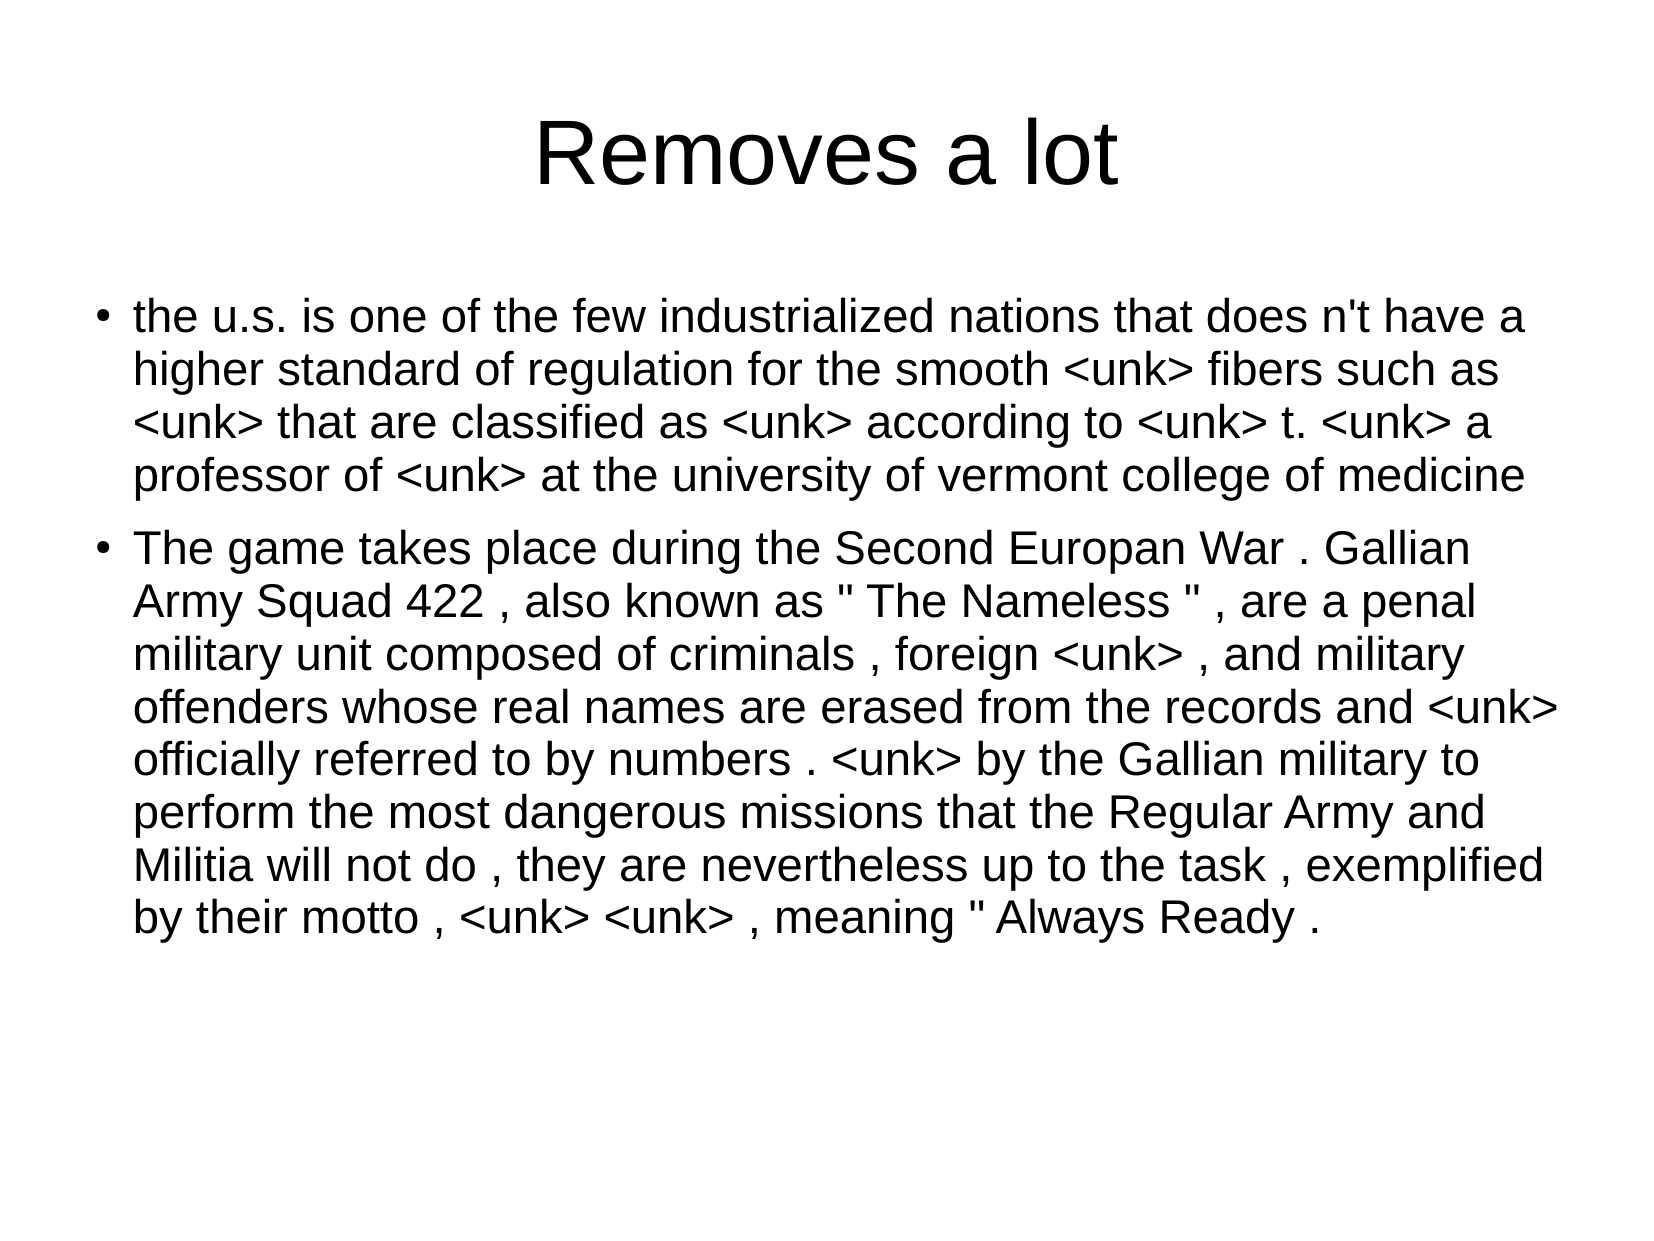

# Removes a lot
the u.s. is one of the few industrialized nations that does n't have a higher standard of regulation for the smooth <unk> fibers such as <unk> that are classified as <unk> according to <unk> t. <unk> a professor of <unk> at the university of vermont college of medicine
The game takes place during the Second Europan War . Gallian Army Squad 422 , also known as " The Nameless " , are a penal military unit composed of criminals , foreign <unk> , and military offenders whose real names are erased from the records and <unk> officially referred to by numbers . <unk> by the Gallian military to perform the most dangerous missions that the Regular Army and Militia will not do , they are nevertheless up to the task , exemplified by their motto , <unk> <unk> , meaning " Always Ready .